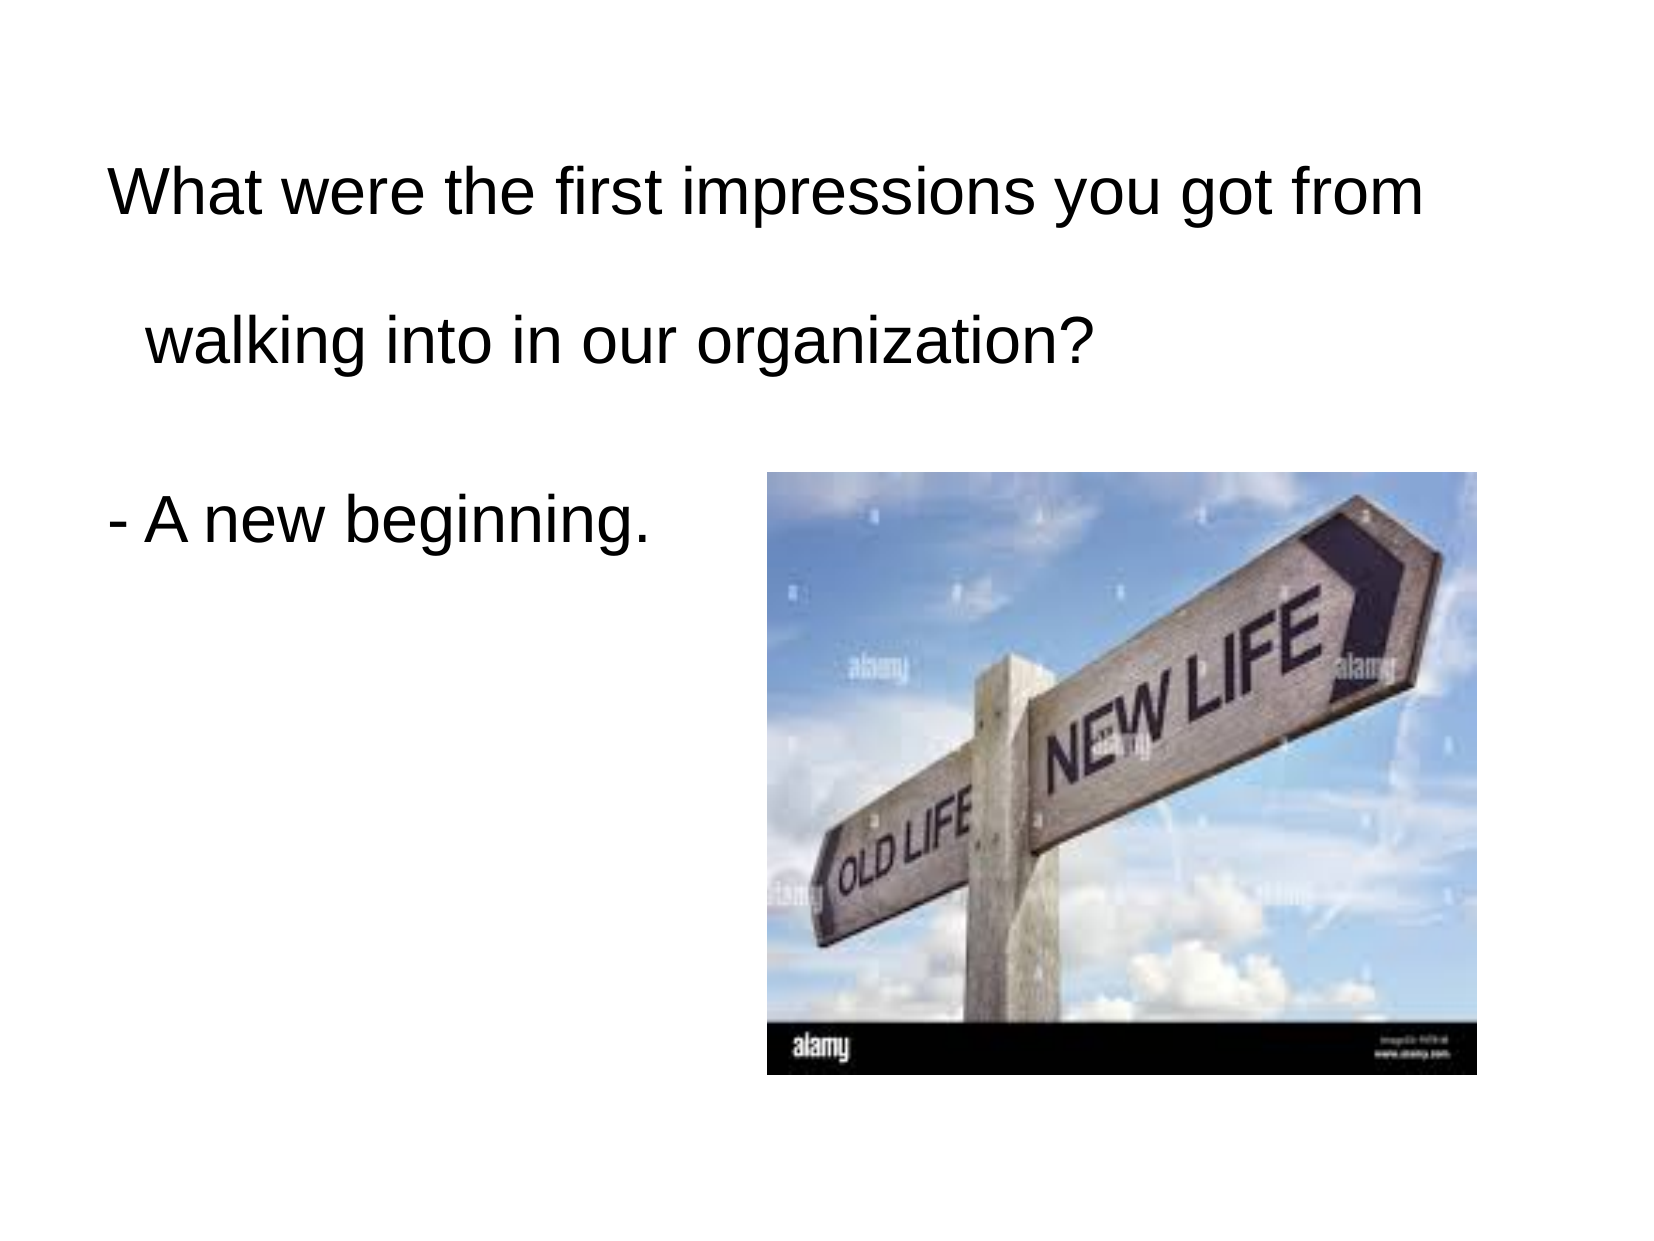

# What were the first impressions you got from walking into in our organization?
- A new beginning.